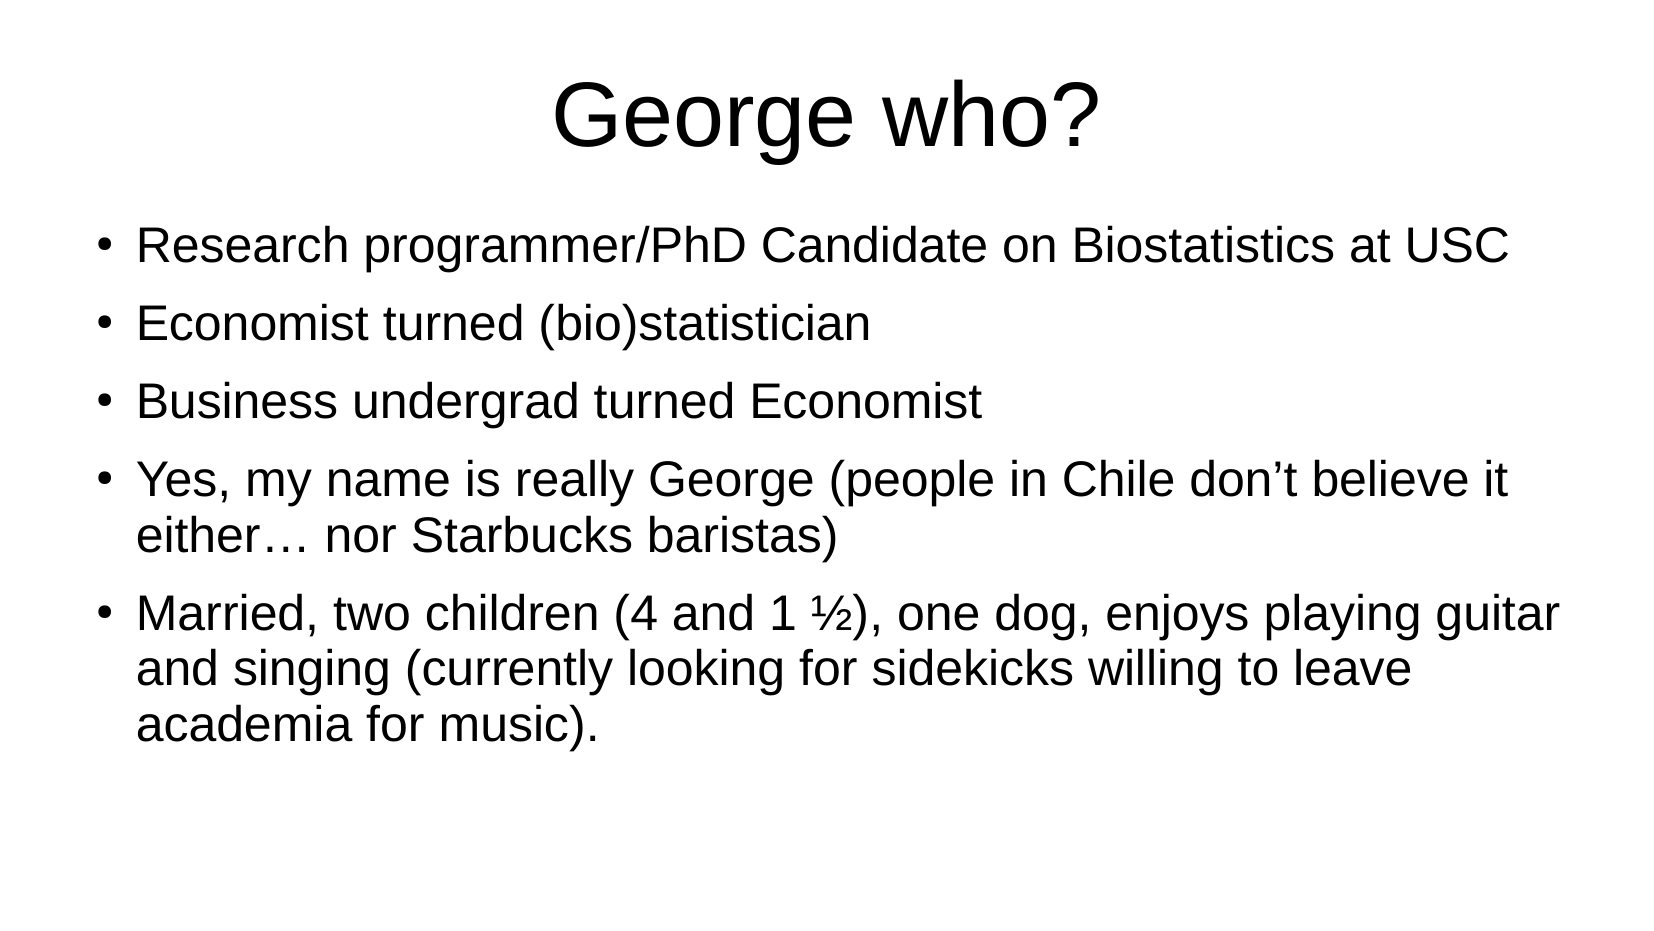

# George who?
Research programmer/PhD Candidate on Biostatistics at USC
Economist turned (bio)statistician
Business undergrad turned Economist
Yes, my name is really George (people in Chile don’t believe it either… nor Starbucks baristas)
Married, two children (4 and 1 ½), one dog, enjoys playing guitar and singing (currently looking for sidekicks willing to leave academia for music).